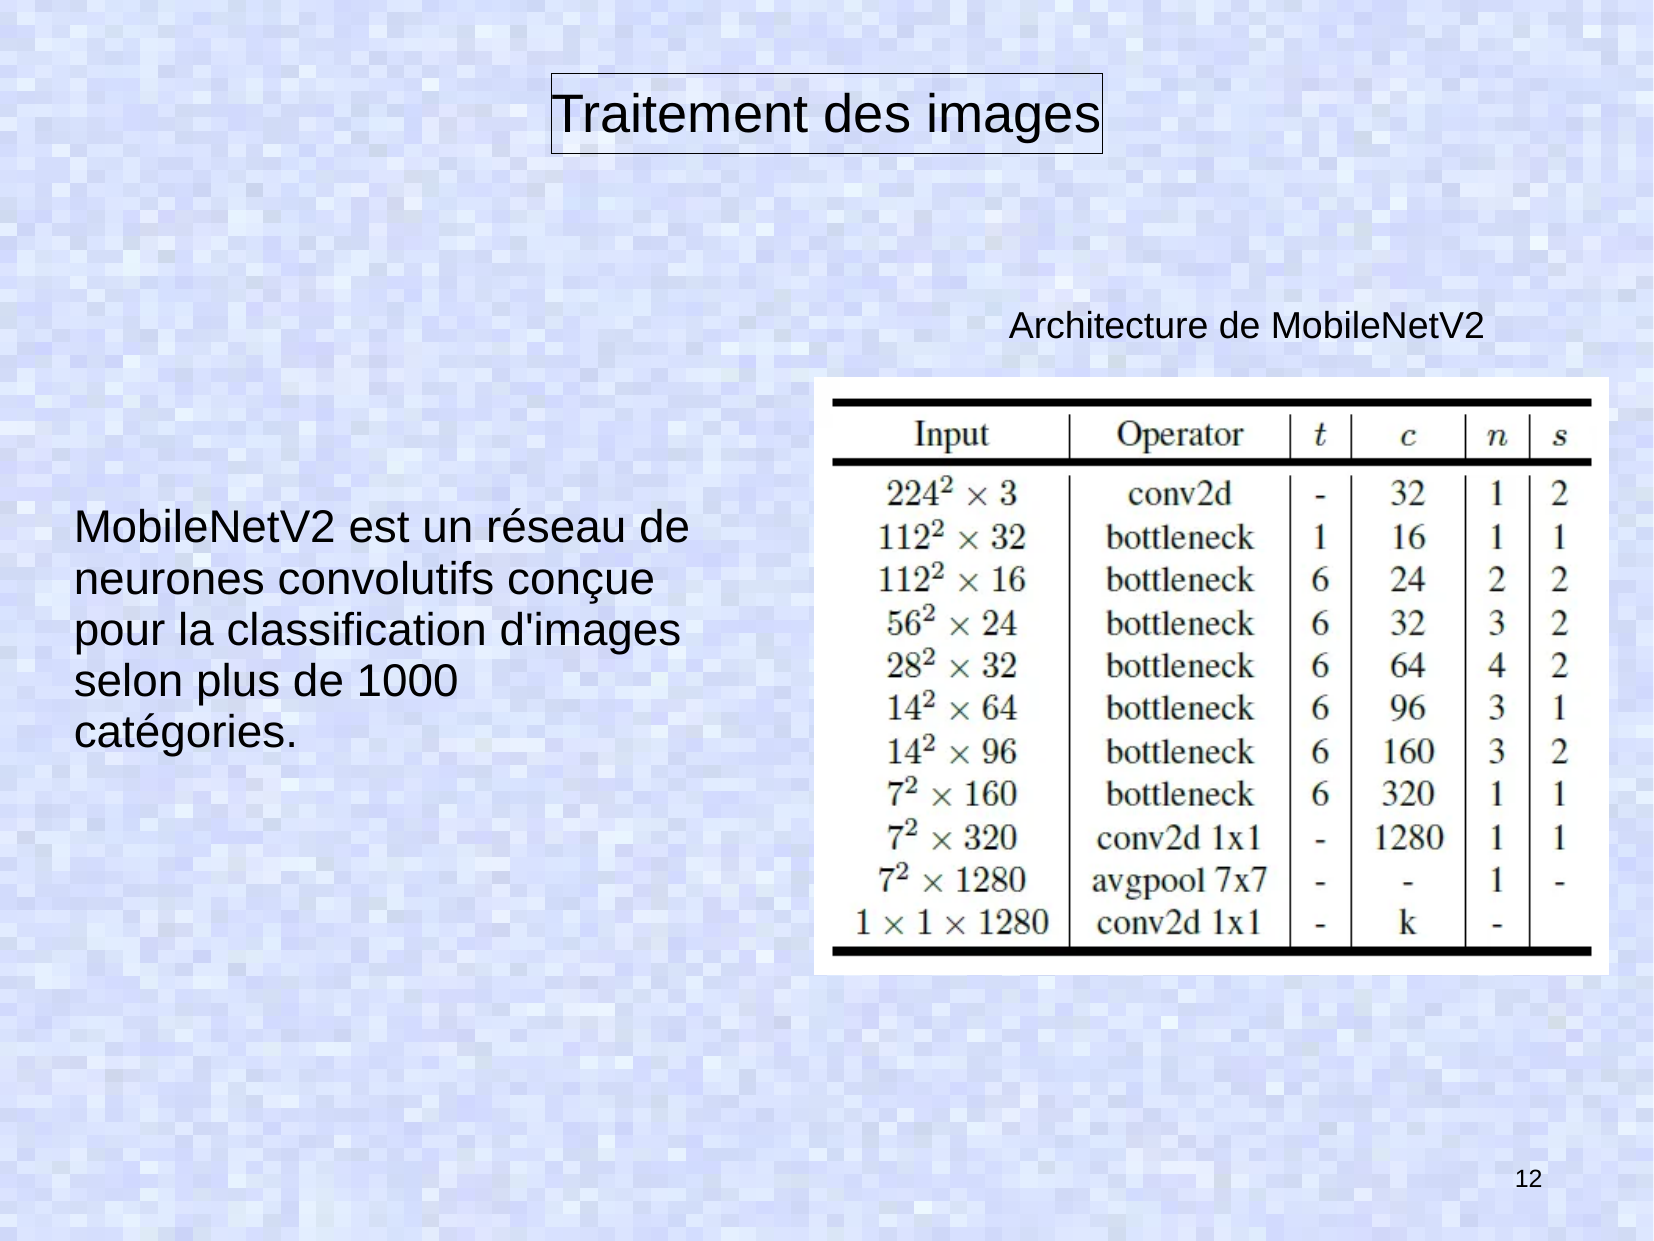

# Traitement des images
Architecture de MobileNetV2
MobileNetV2 est un réseau de neurones convolutifs conçue pour la classification d'images selon plus de 1000 catégories.
12